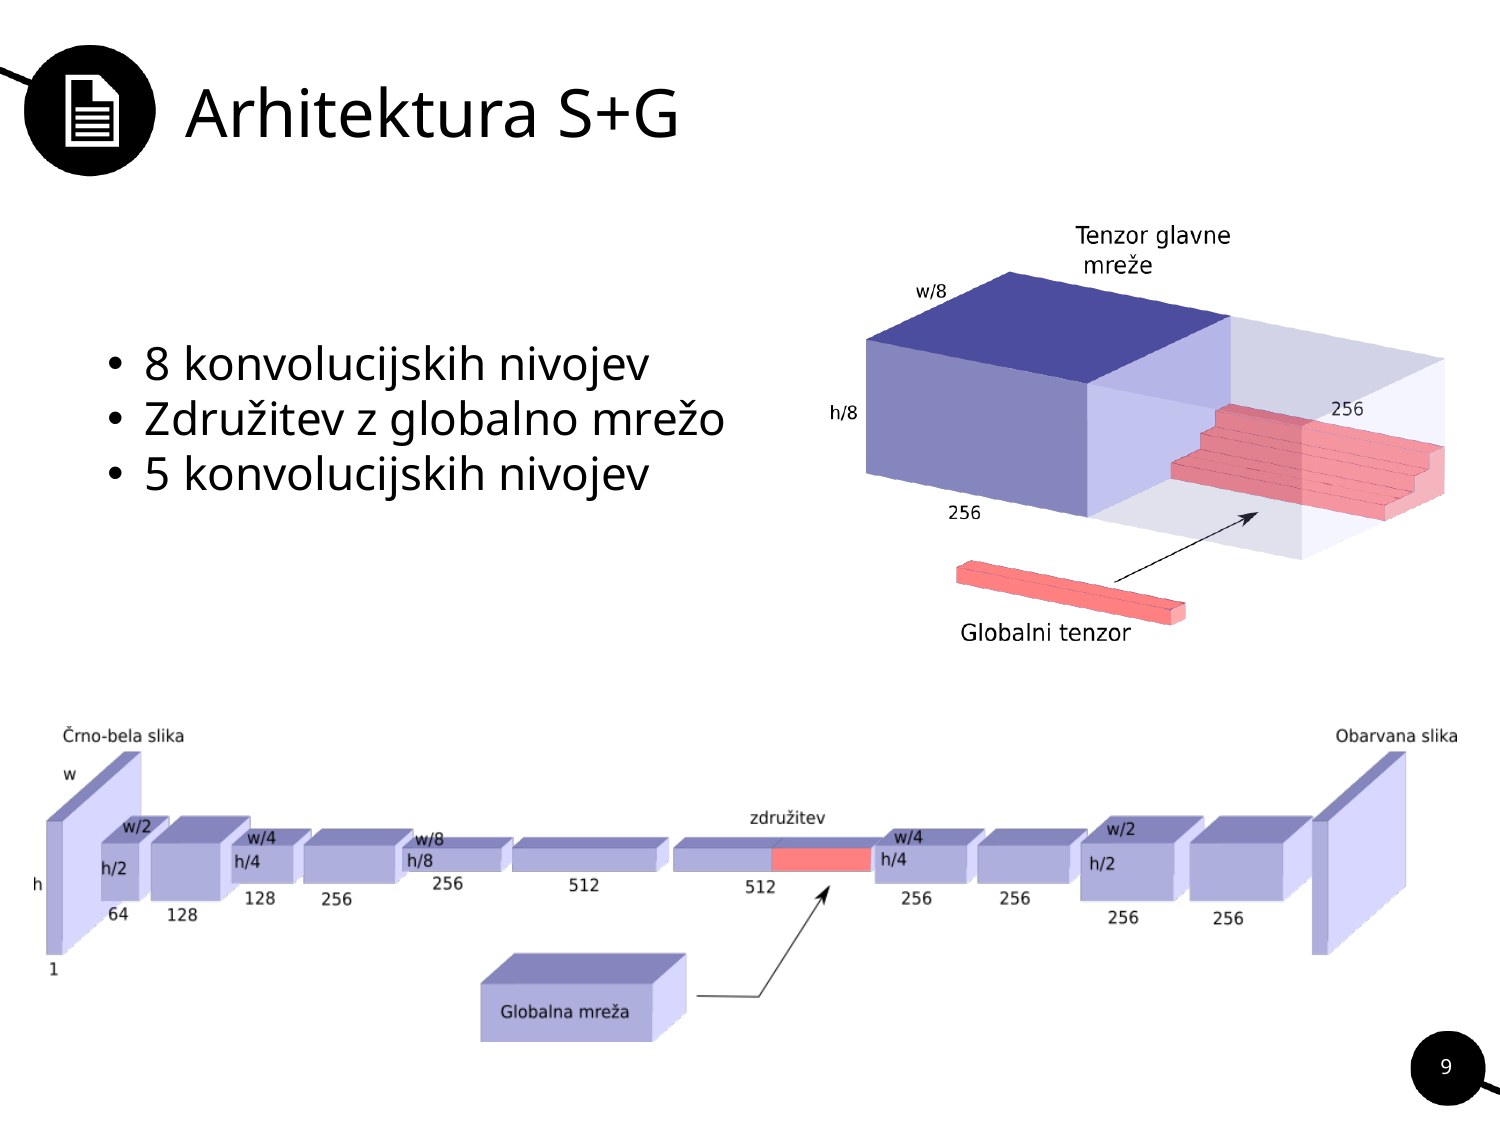

# Arhitektura S+G
8 konvolucijskih nivojev
Združitev z globalno mrežo
5 konvolucijskih nivojev
9